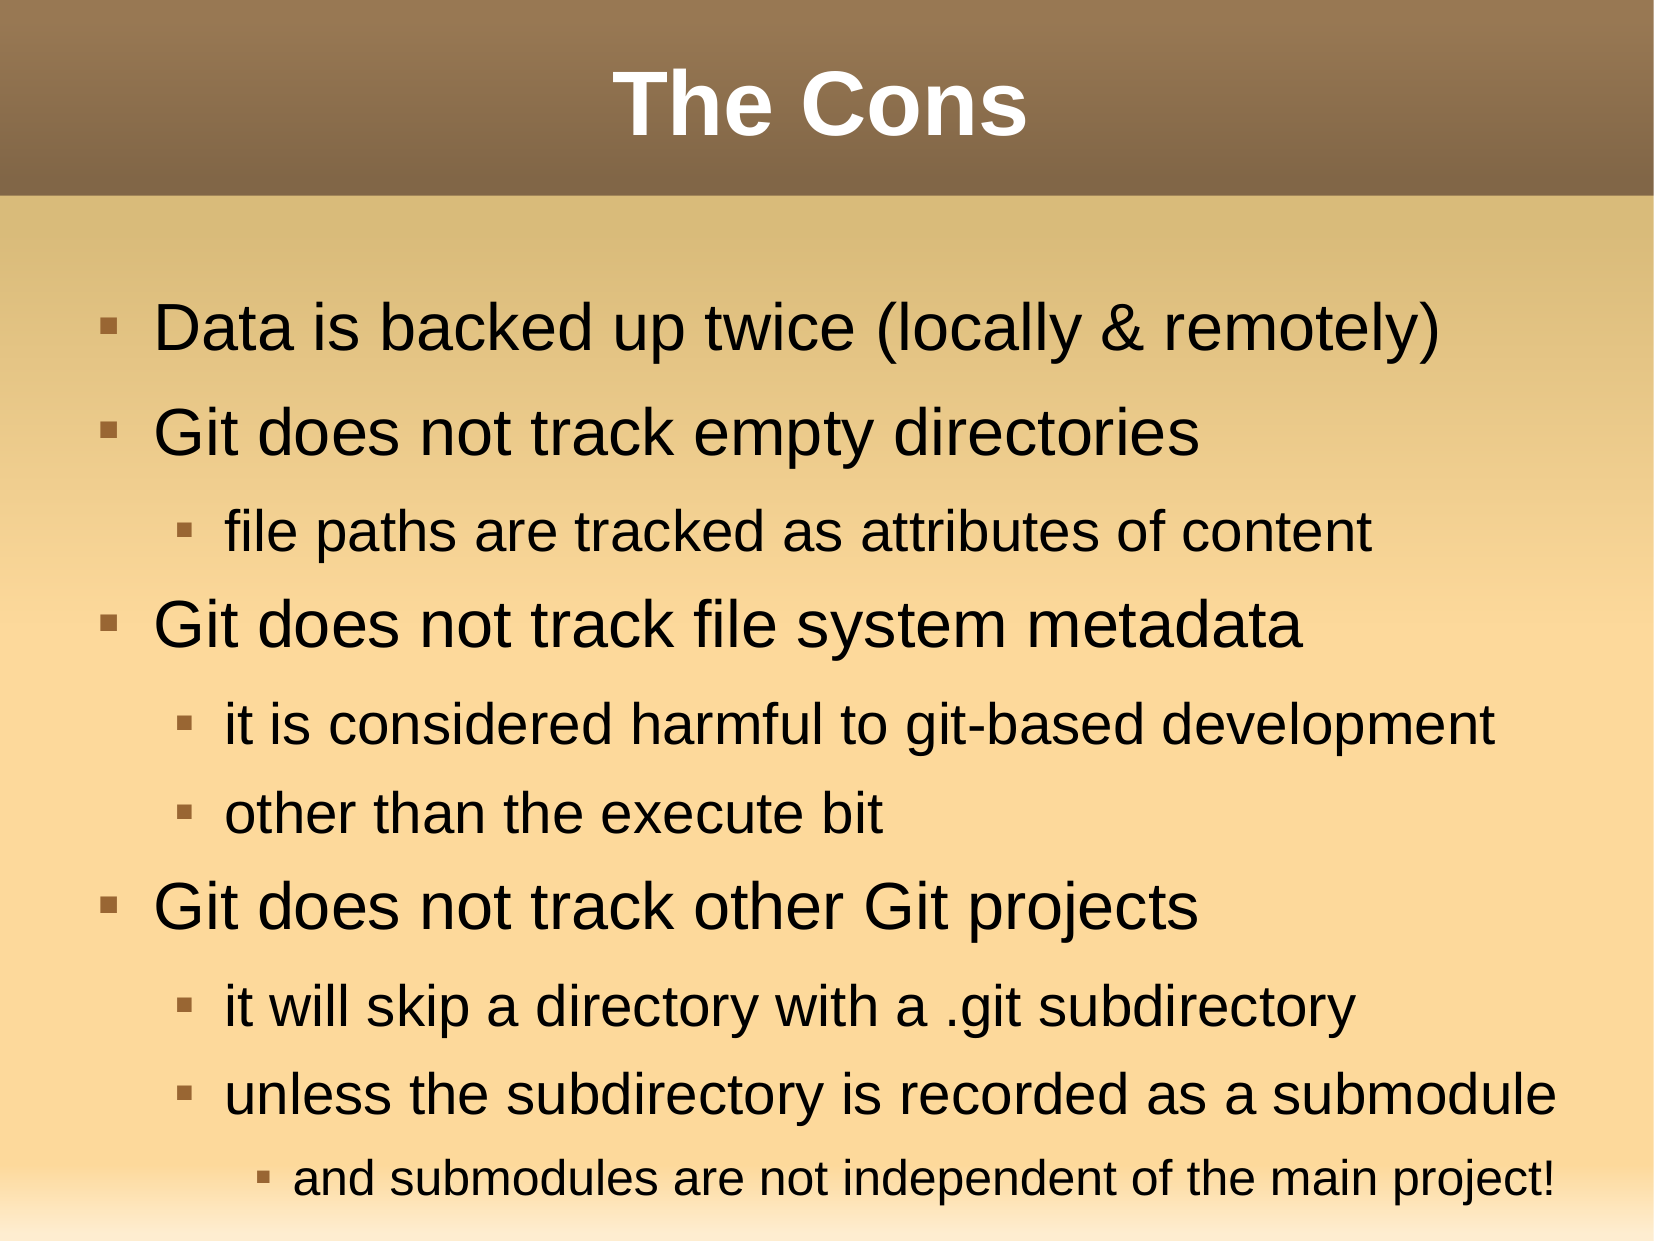

# The Cons
Data is backed up twice (locally & remotely)
Git does not track empty directories
file paths are tracked as attributes of content
Git does not track file system metadata
it is considered harmful to git-based development
other than the execute bit
Git does not track other Git projects
it will skip a directory with a .git subdirectory
unless the subdirectory is recorded as a submodule
and submodules are not independent of the main project!